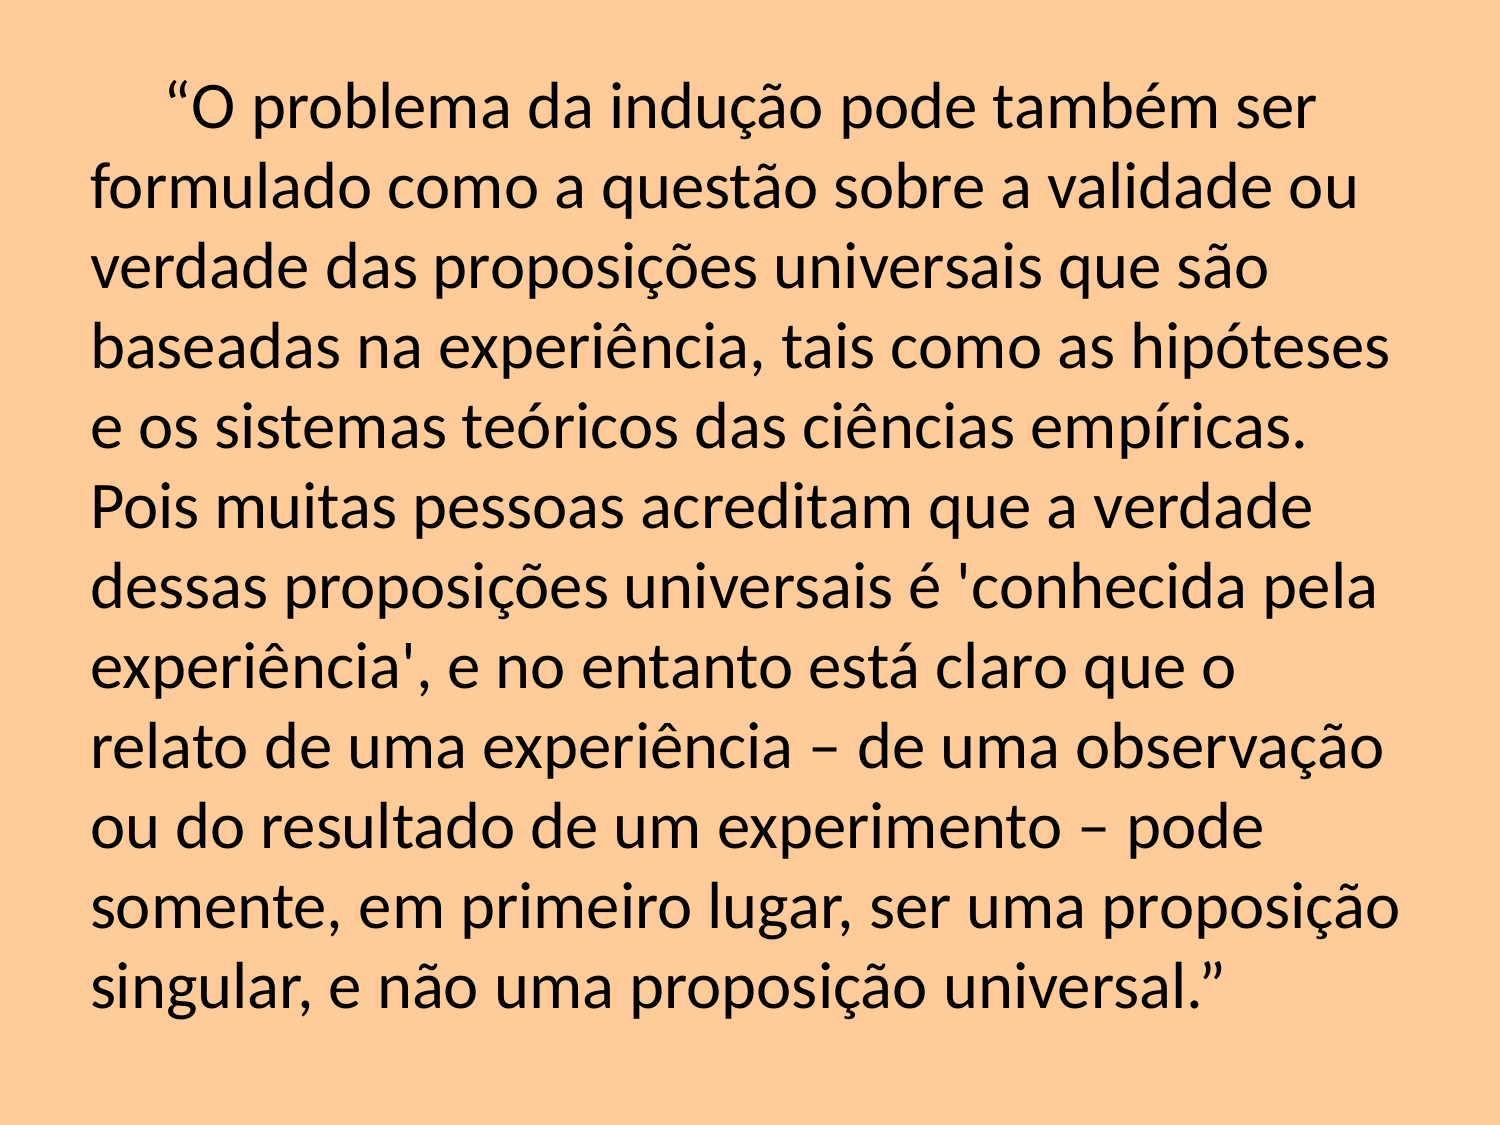

#
	“O problema da indução pode também ser formulado como a questão sobre a validade ou verdade das proposições universais que são baseadas na experiência, tais como as hipóteses e os sistemas teóricos das ciências empíricas. Pois muitas pessoas acreditam que a verdade dessas proposições universais é 'conhecida pela experiência', e no entanto está claro que o relato de uma experiência – de uma observação ou do resultado de um experimento – pode somente, em primeiro lugar, ser uma proposição singular, e não uma proposição universal.”